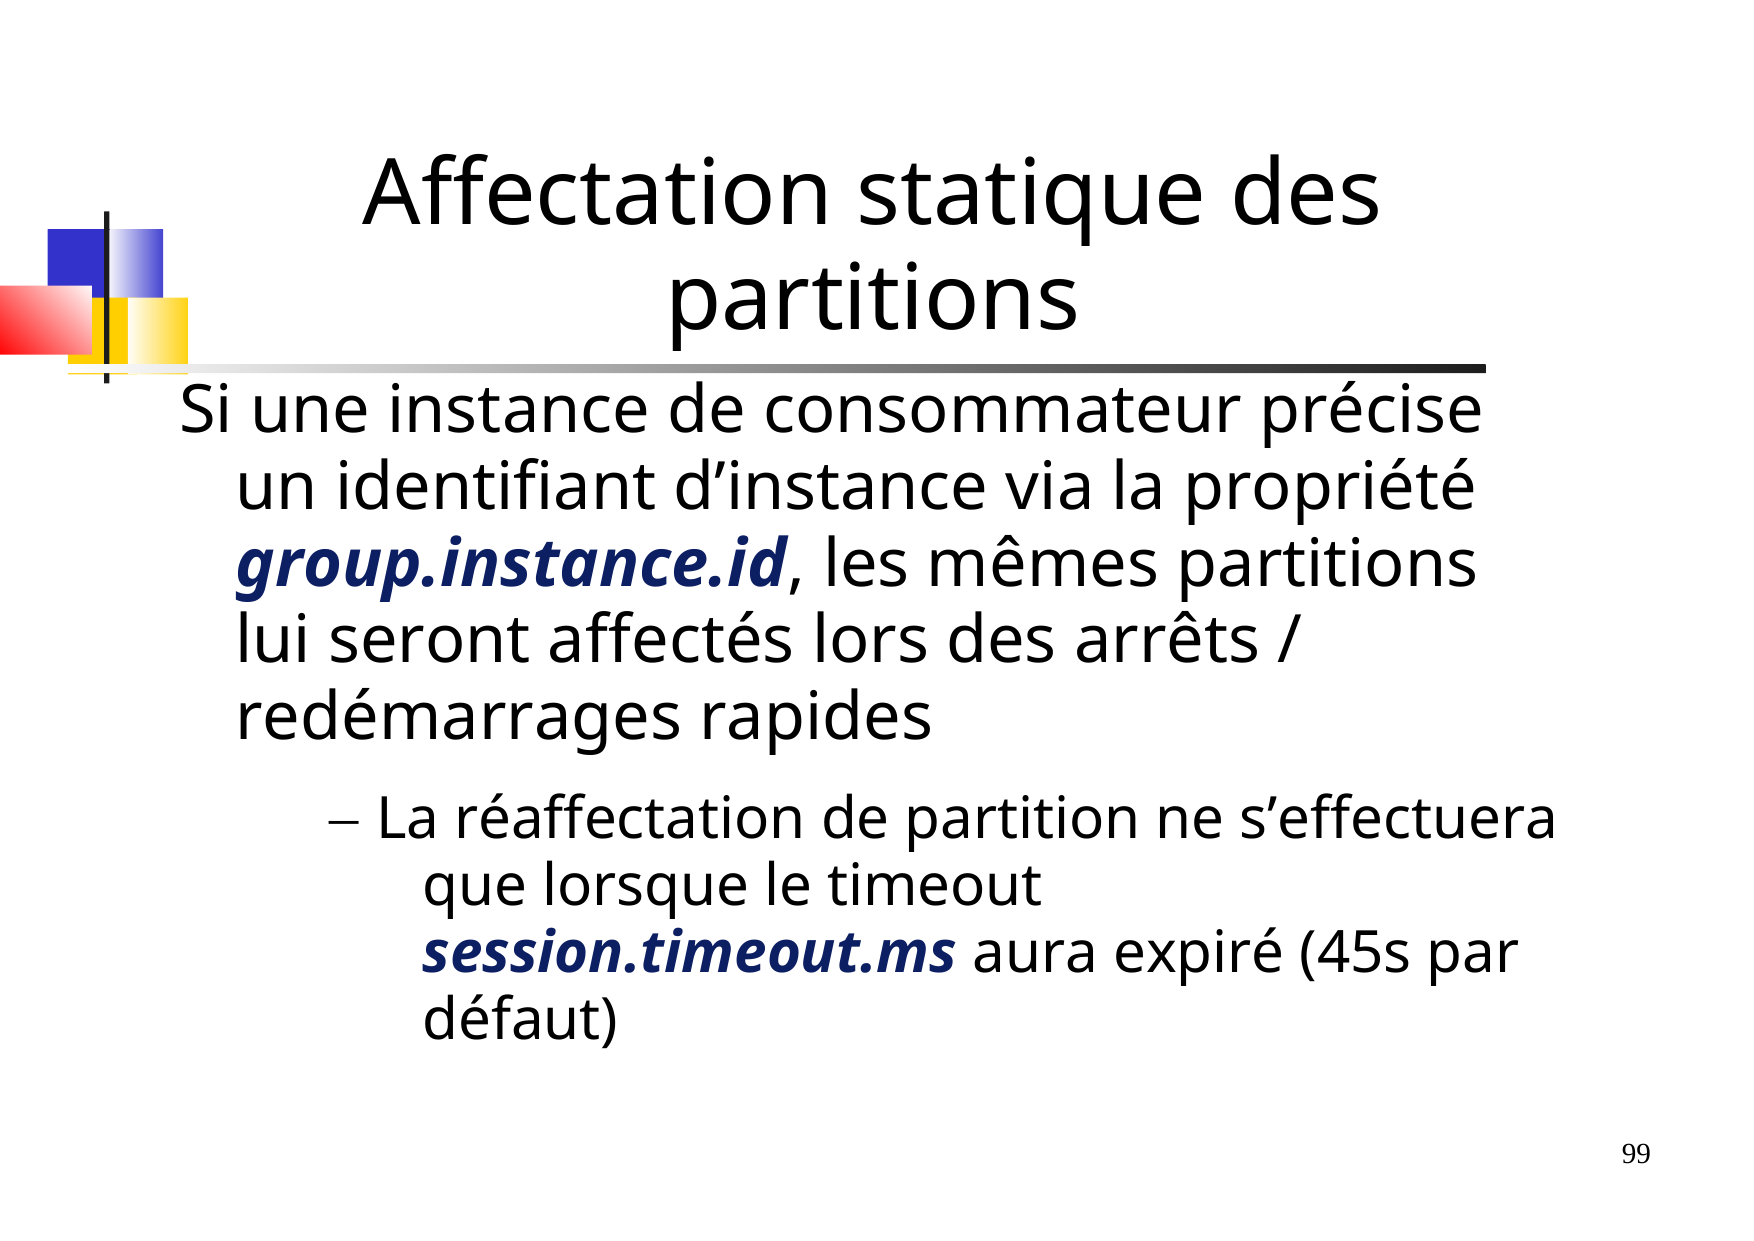

# Affectation statique des partitions
Si une instance de consommateur précise un identifiant d’instance via la propriété group.instance.id, les mêmes partitions lui seront affectés lors des arrêts / redémarrages rapides
La réaffectation de partition ne s’effectuera que lorsque le timeout session.timeout.ms aura expiré (45s par défaut)